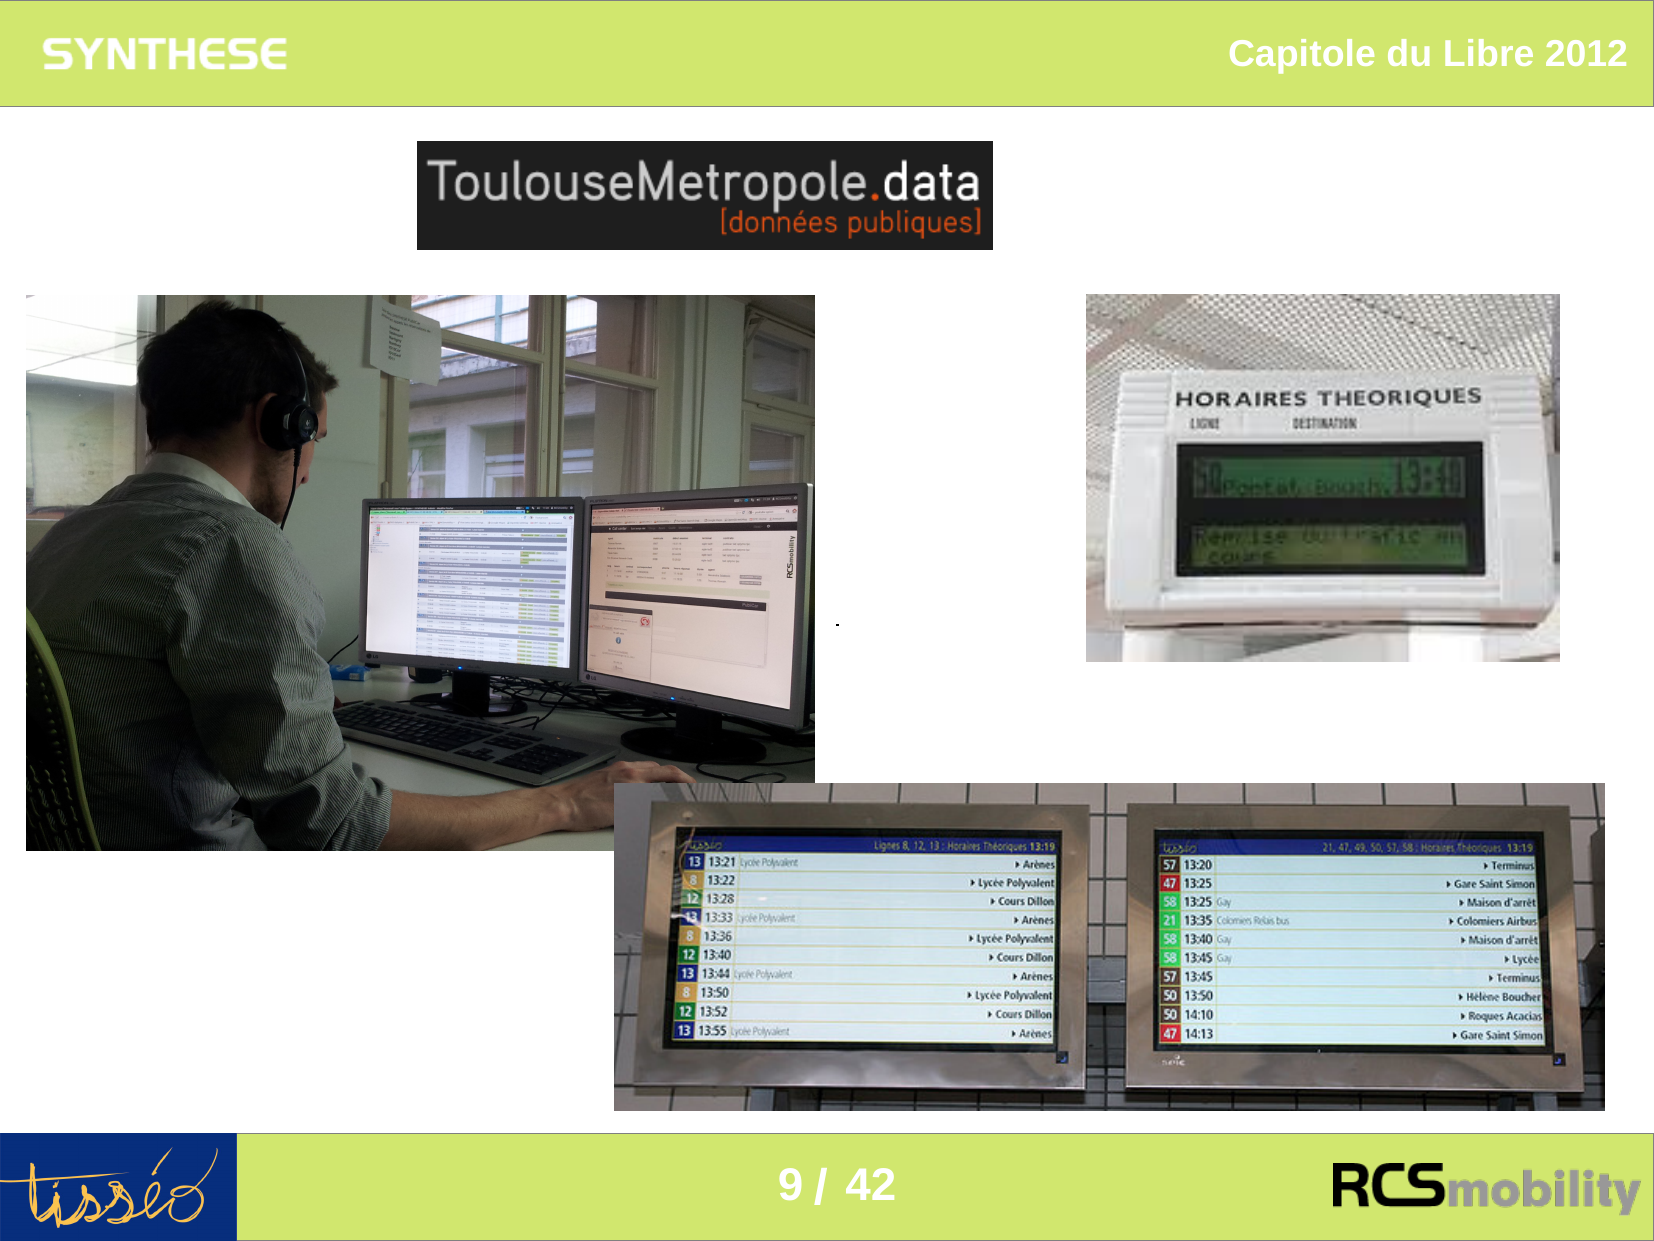

Capitole du Libre 2012
#
9
/
42